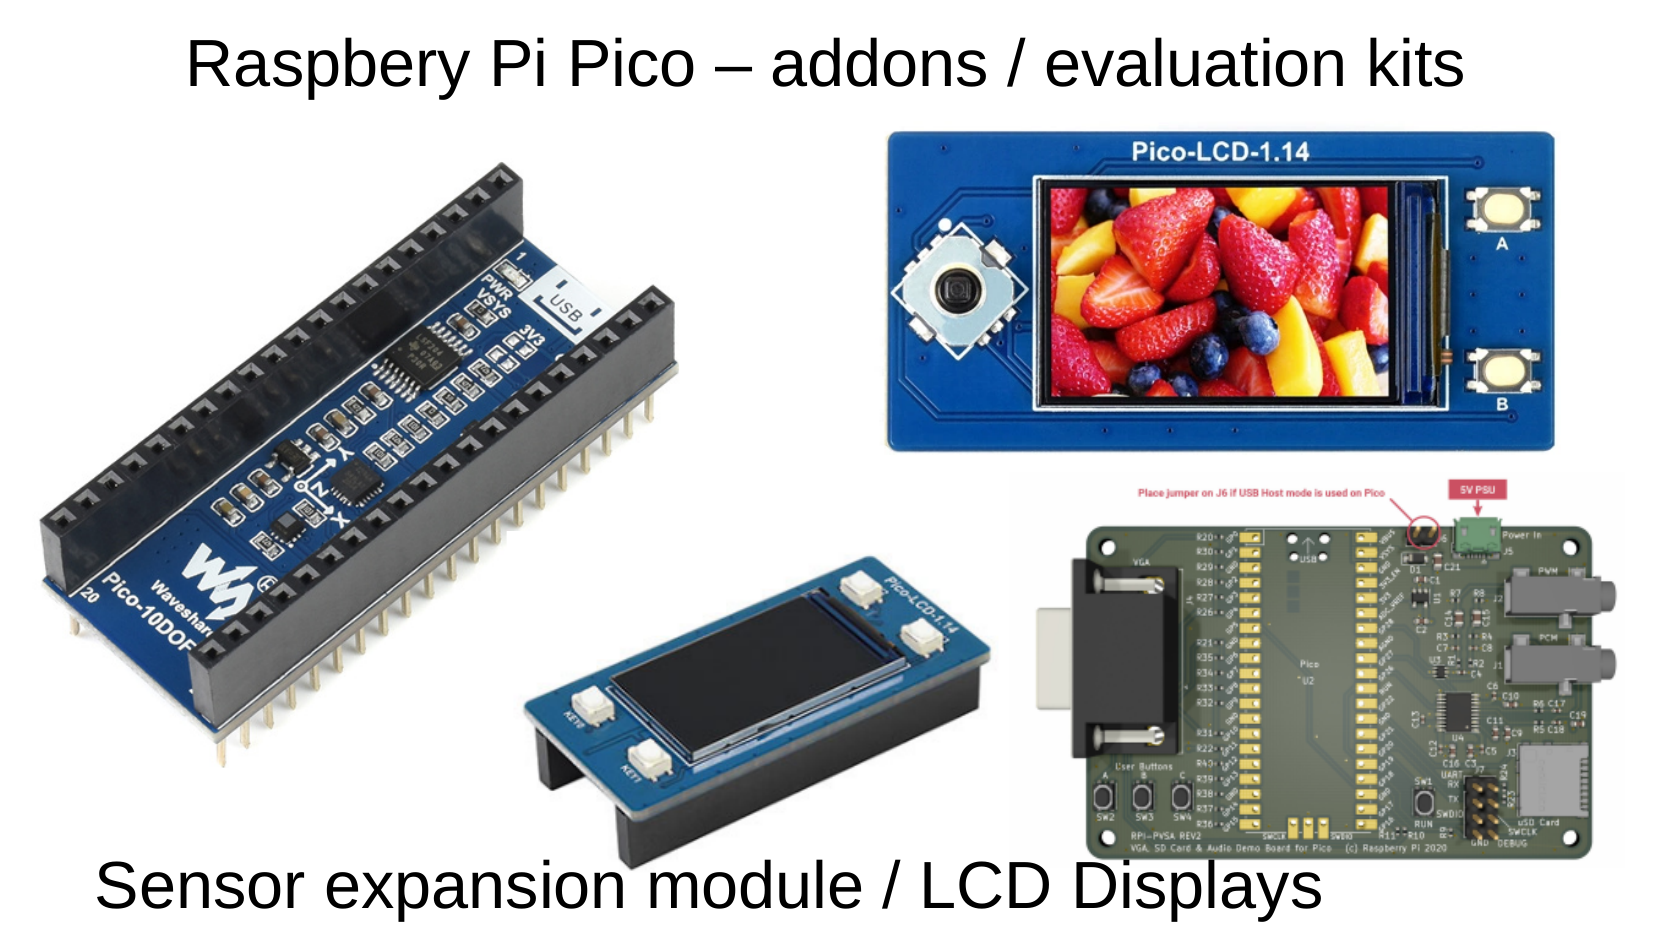

# Raspbery Pi Pico – addons / evaluation kits
Sensor expansion module / LCD Displays